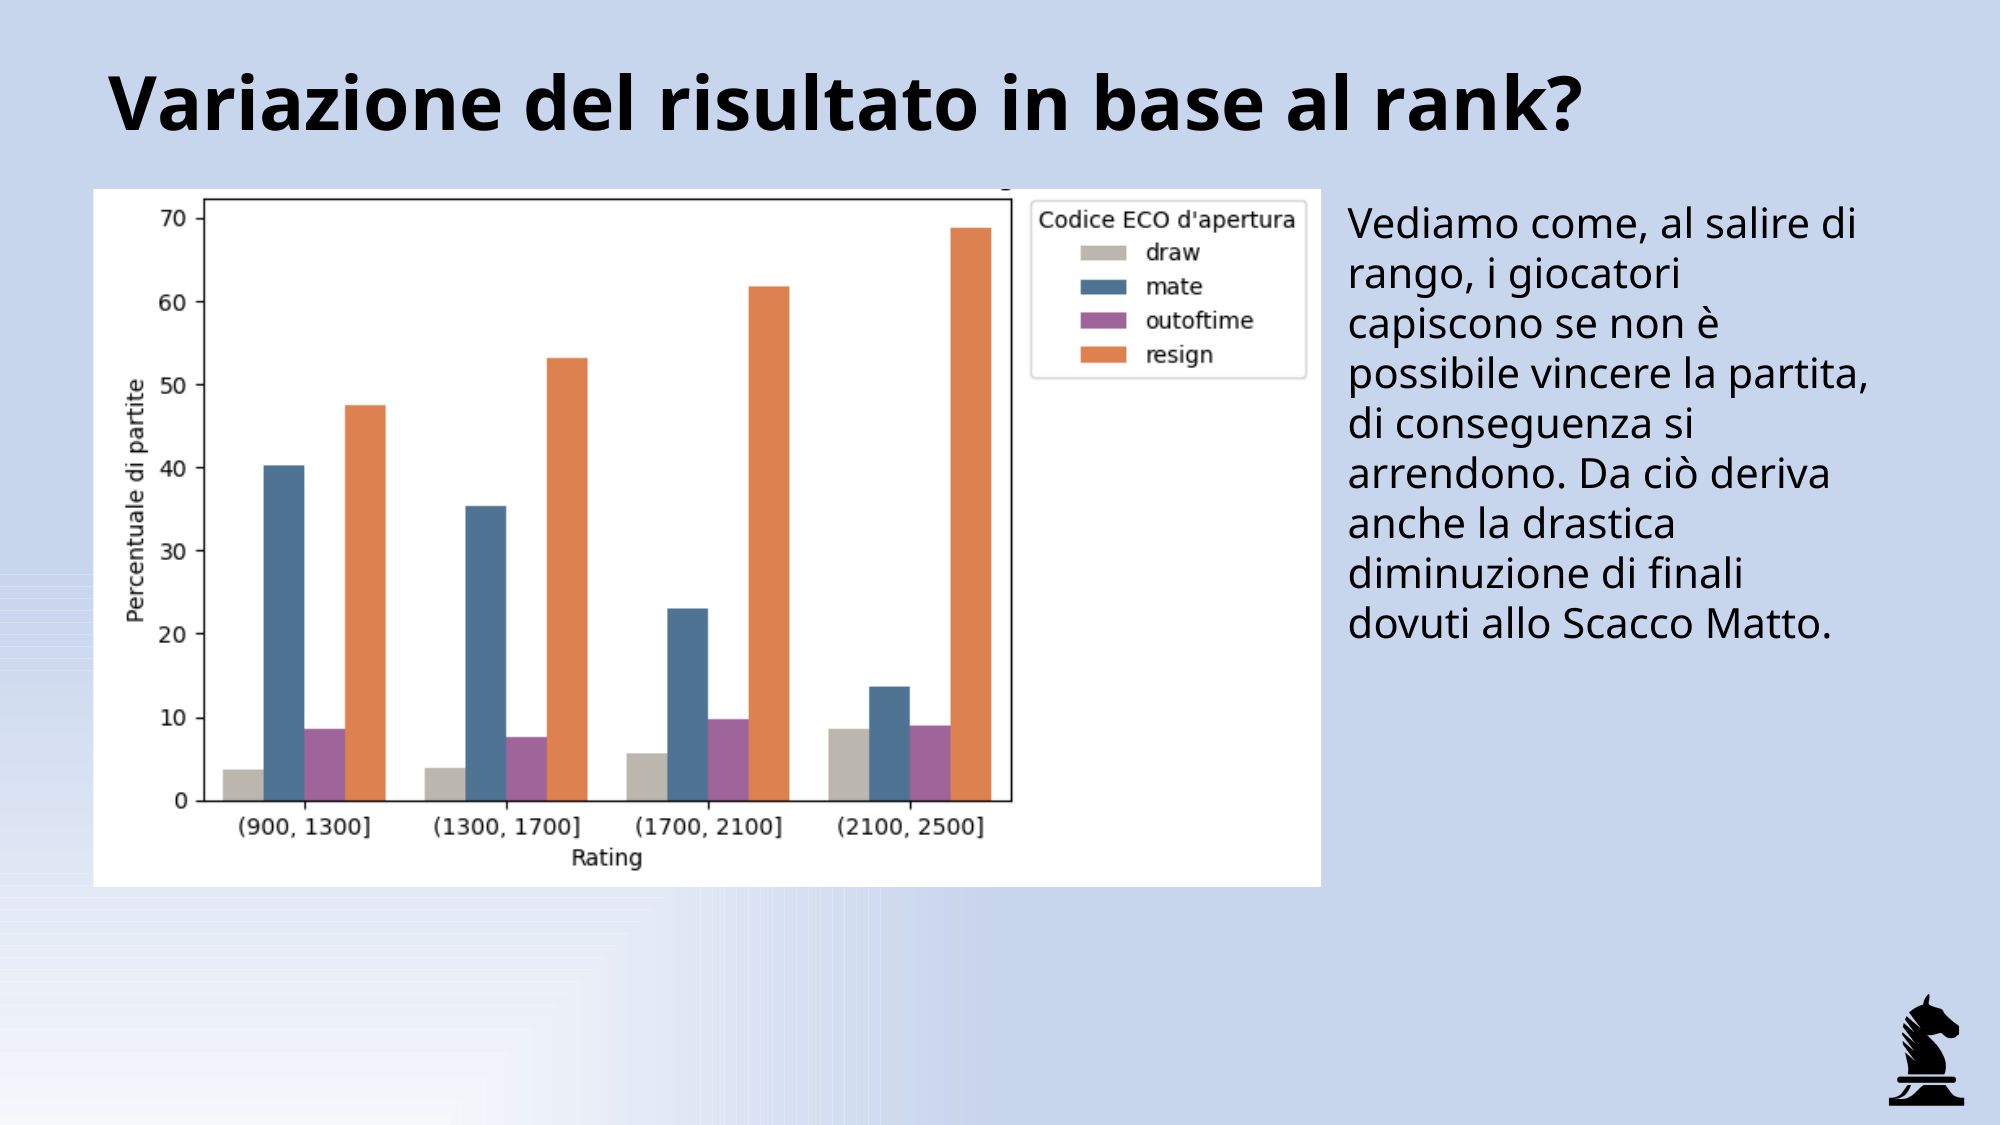

Variazione del risultato in base al rank?
Vediamo come, al salire di rango, i giocatori capiscono se non è possibile vincere la partita, di conseguenza si arrendono. Da ciò deriva anche la drastica diminuzione di finali dovuti allo Scacco Matto.